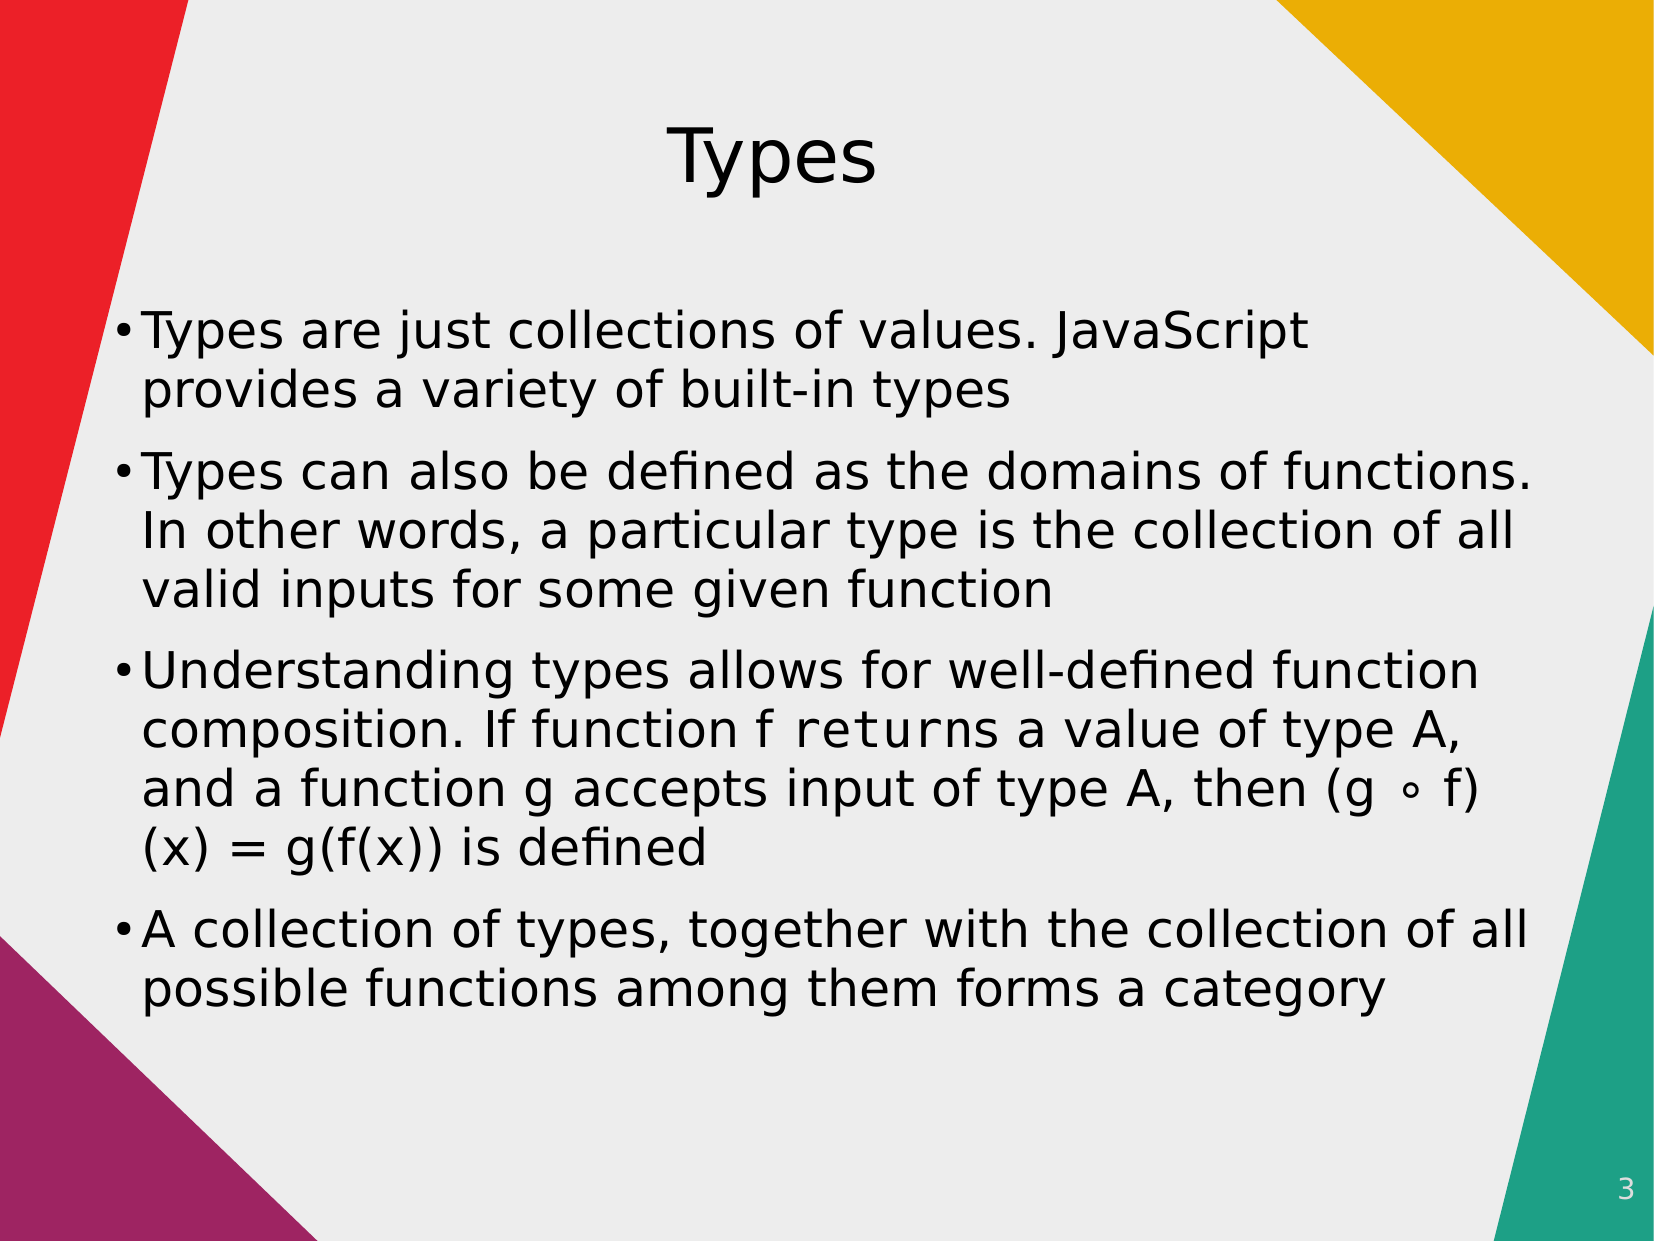

# Types
Types are just collections of values. JavaScript provides a variety of built-in types
Types can also be defined as the domains of functions. In other words, a particular type is the collection of all valid inputs for some given function
Understanding types allows for well-defined function composition. If function f returns a value of type A, and a function g accepts input of type A, then (g ∘ f)(x) = g(f(x)) is defined
A collection of types, together with the collection of all possible functions among them forms a category
3